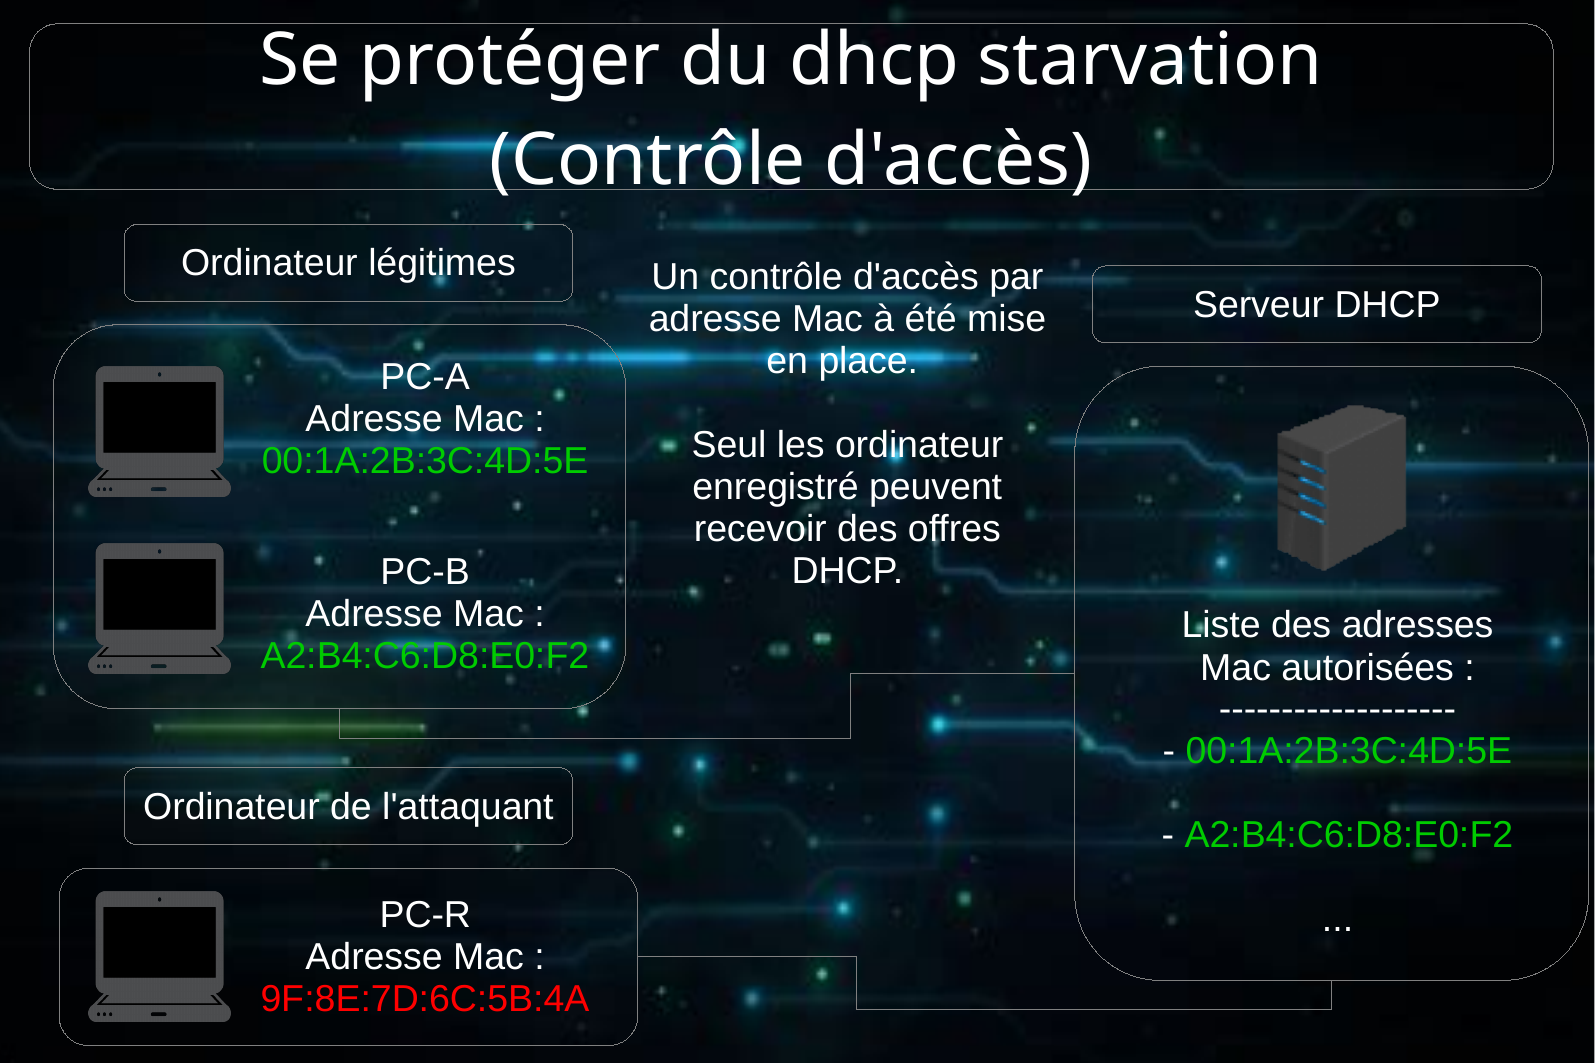

Se protéger du dhcp starvation
(Contrôle d'accès)
Ordinateur légitimes
Un contrôle d'accès par adresse Mac à été mise en place.
Seul les ordinateur enregistré peuvent recevoir des offres DHCP.
Serveur DHCP
PC-A
Adresse Mac :
00:1A:2B:3C:4D:5E
PC-B
Adresse Mac :
A2:B4:C6:D8:E0:F2
Liste des adresses Mac autorisées :
-------------------
- 00:1A:2B:3C:4D:5E
- A2:B4:C6:D8:E0:F2
...
Ordinateur de l'attaquant
PC-R
Adresse Mac :
9F:8E:7D:6C:5B:4A